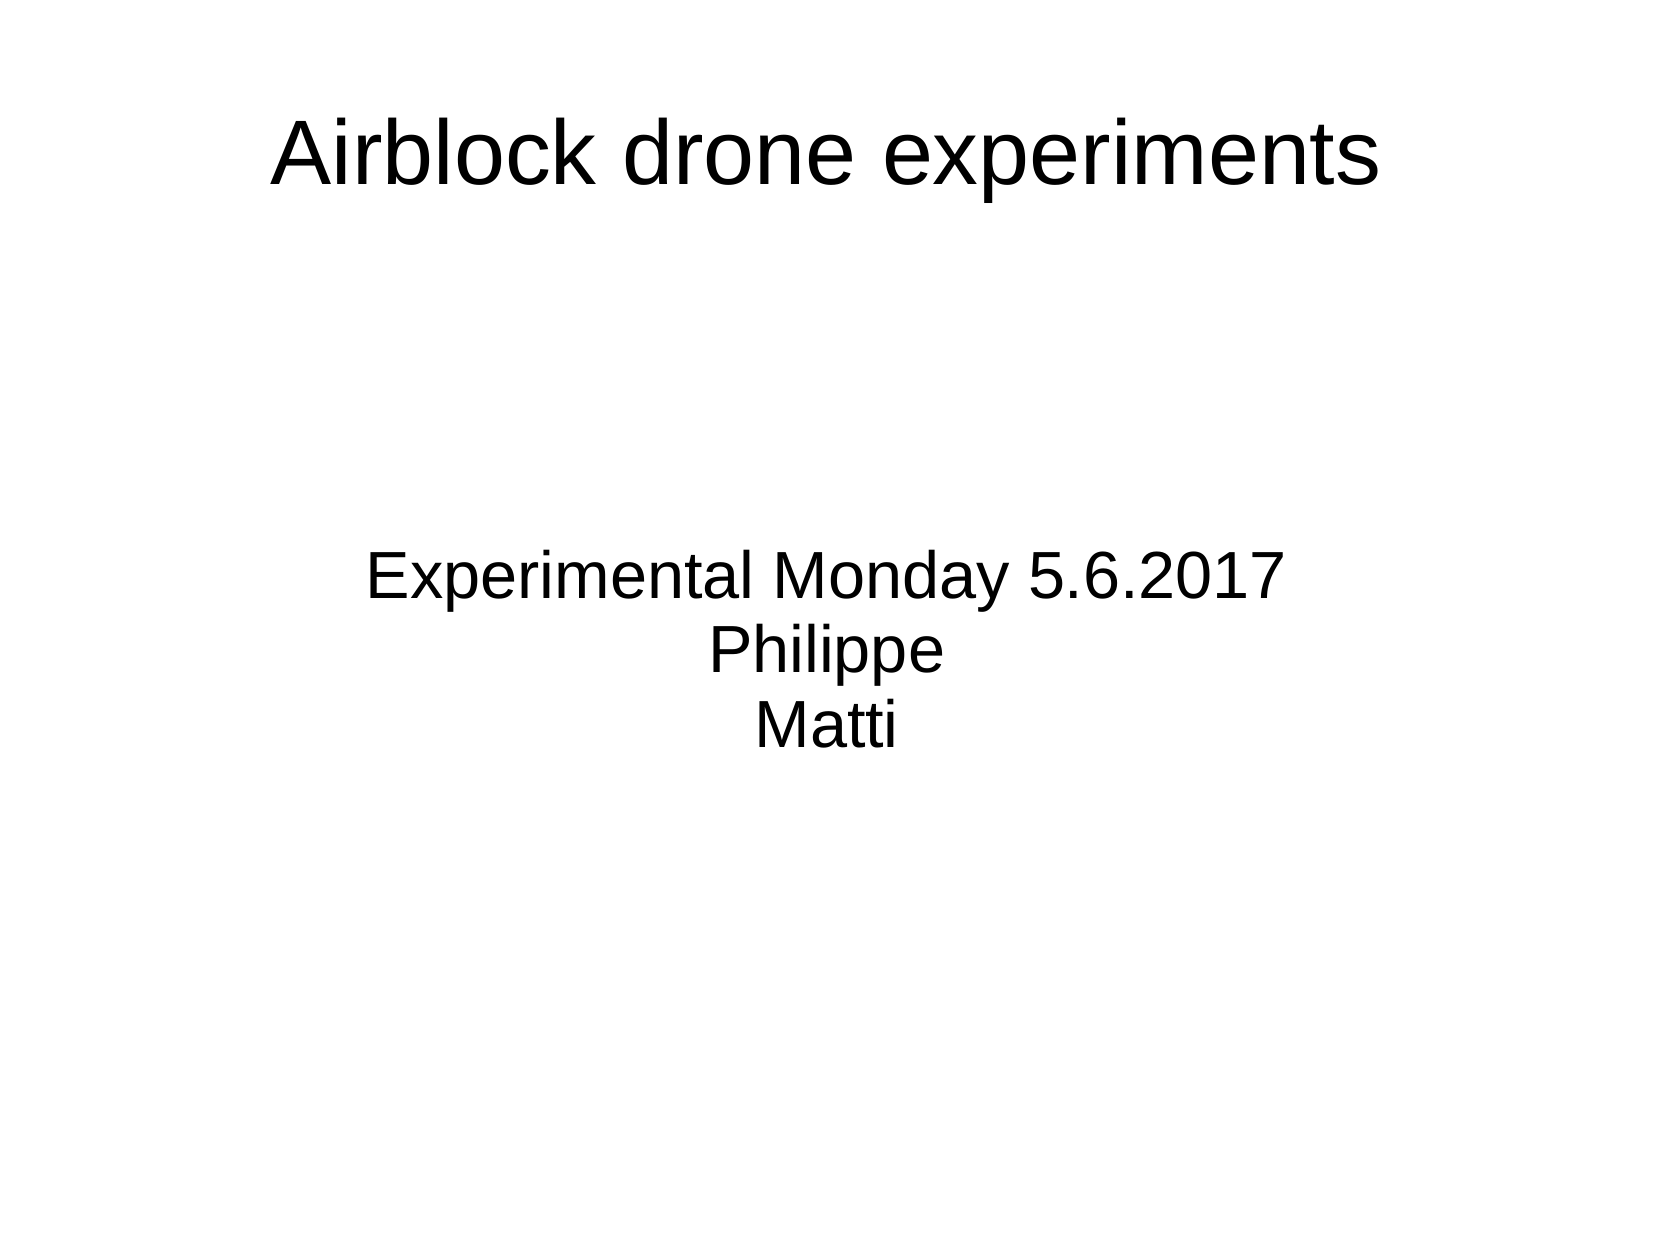

# Airblock drone experiments
Experimental Monday 5.6.2017
Philippe
Matti